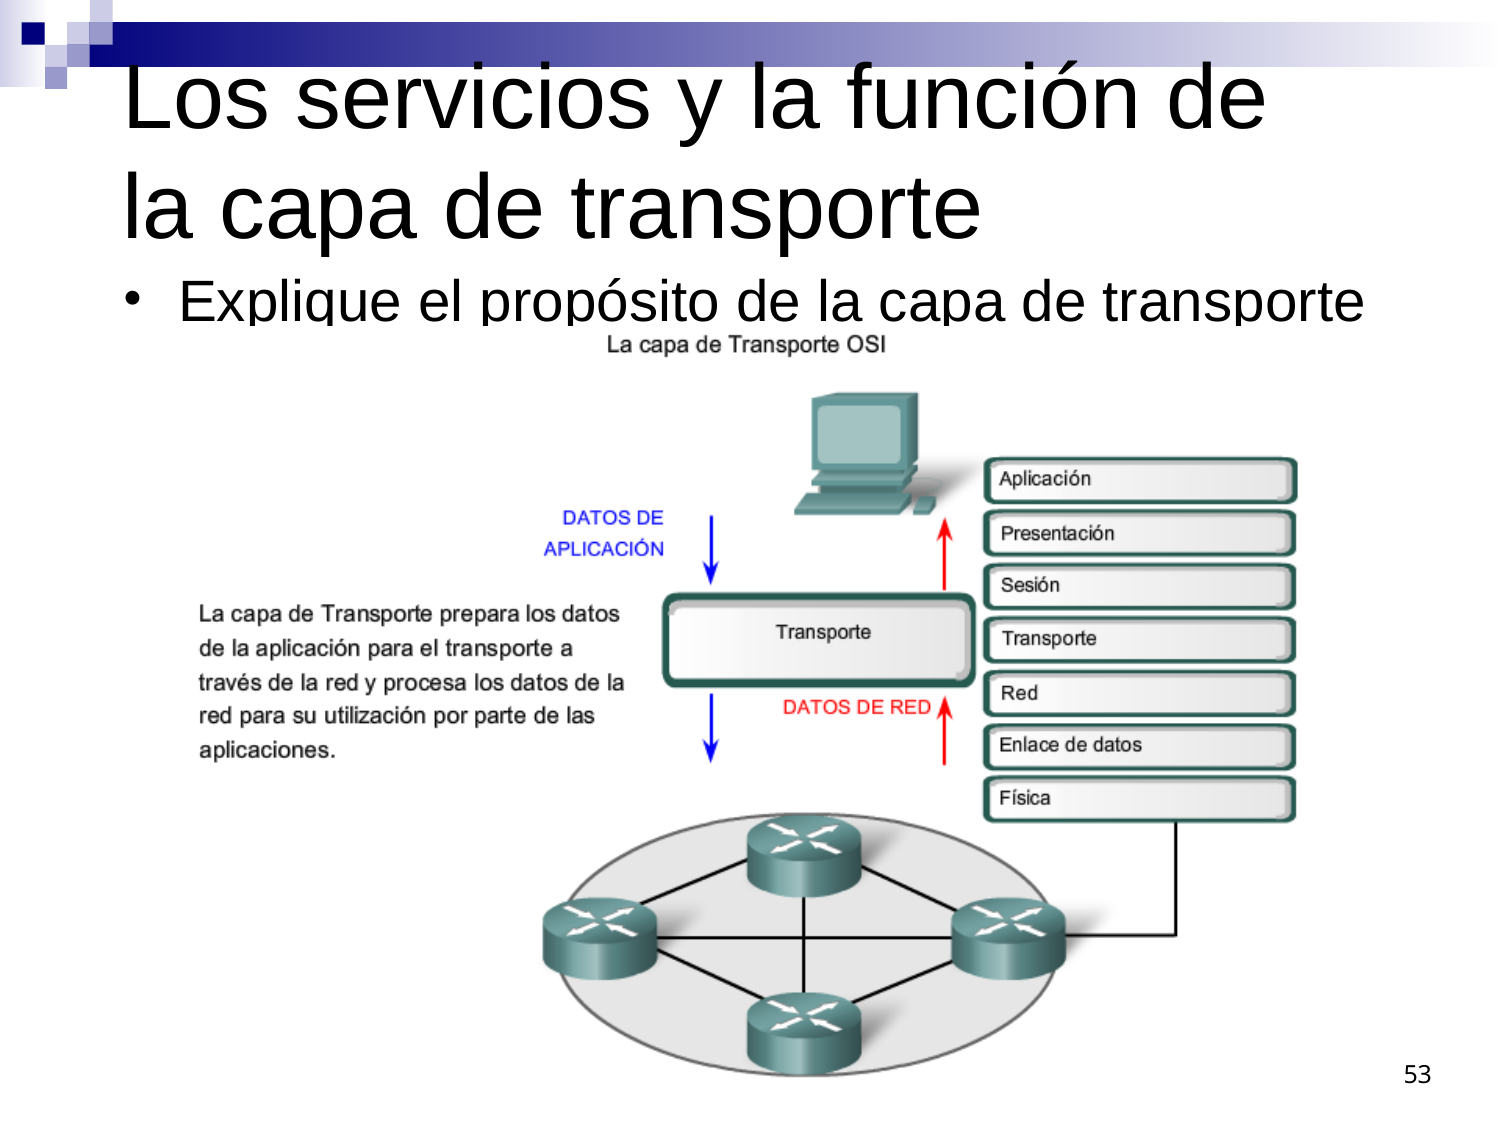

Los servicios y la función de la capa de transporte
Explique el propósito de la capa de transporte